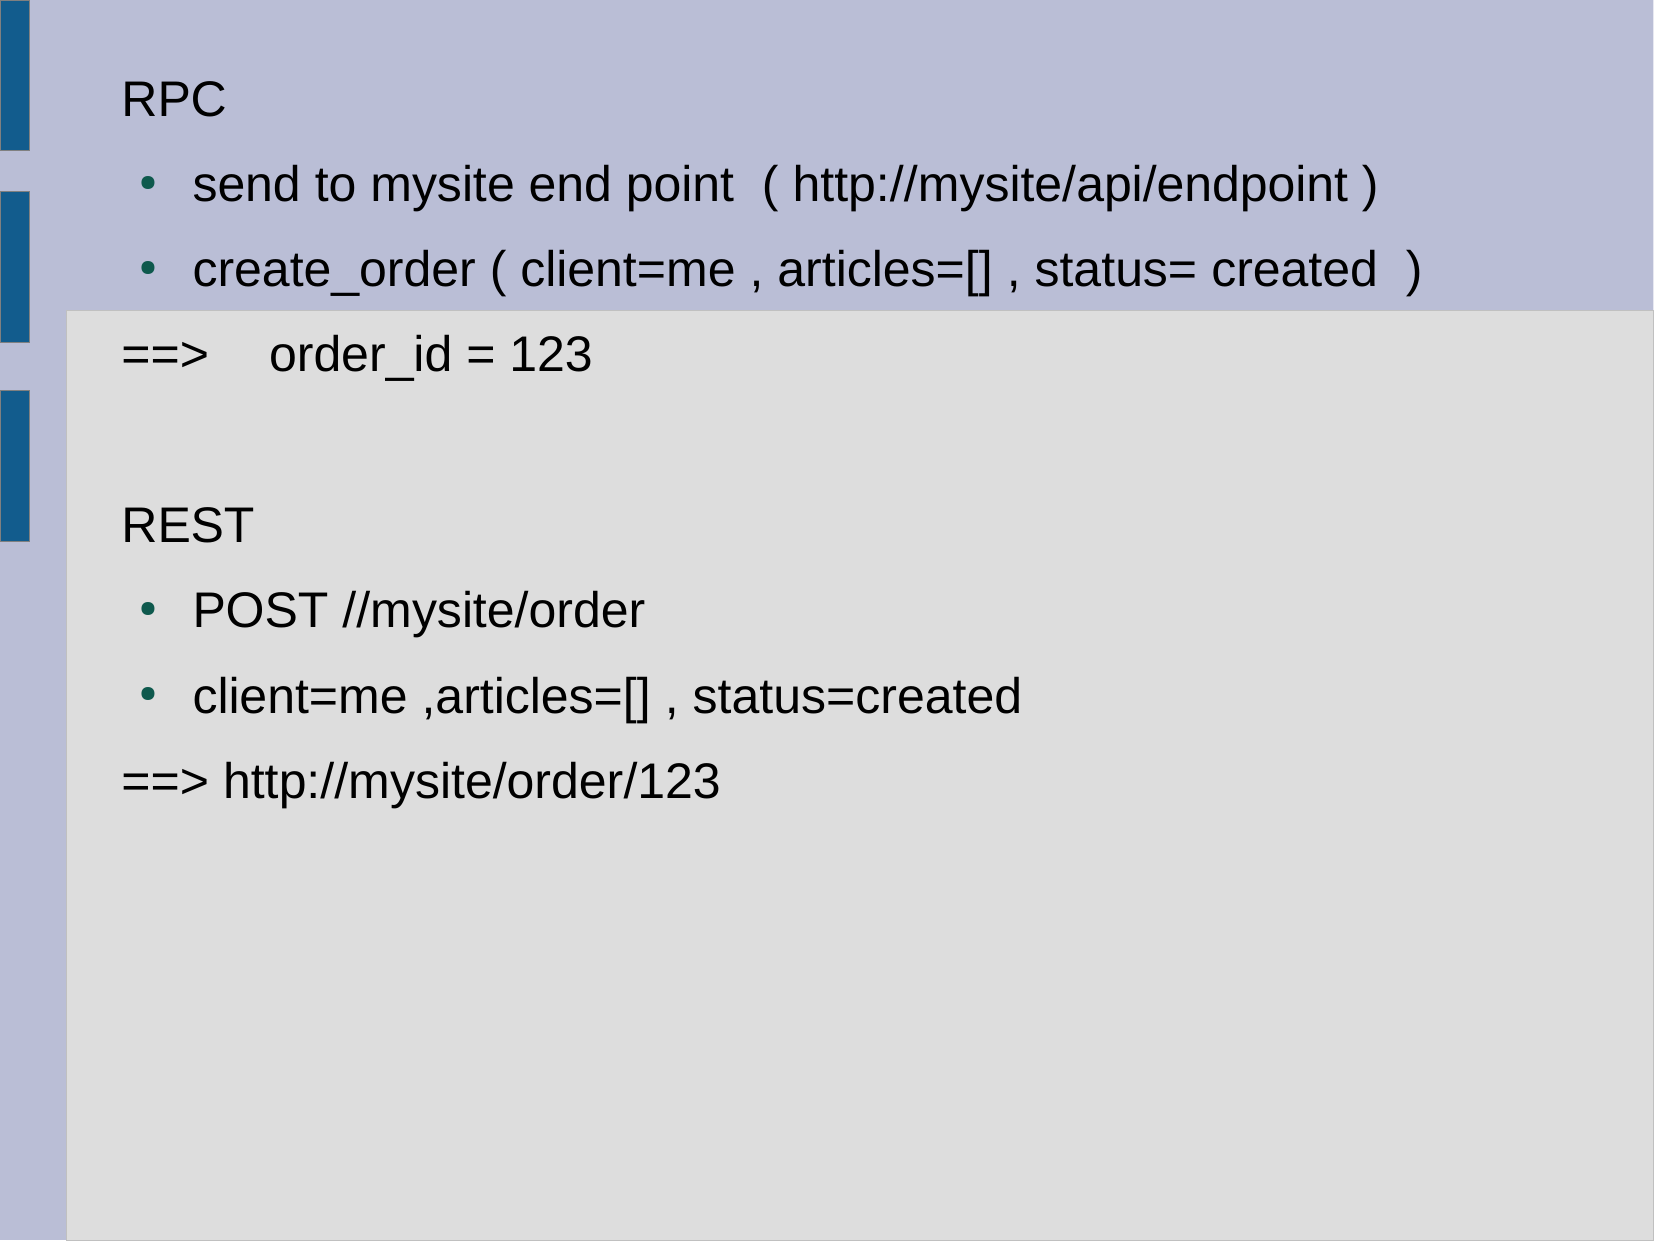

# RPC
send to mysite end point ( http://mysite/api/endpoint )
create_order ( client=me , articles=[] , status= created )
==>	order_id = 123
REST
POST //mysite/order
client=me ,articles=[] , status=created
==> http://mysite/order/123